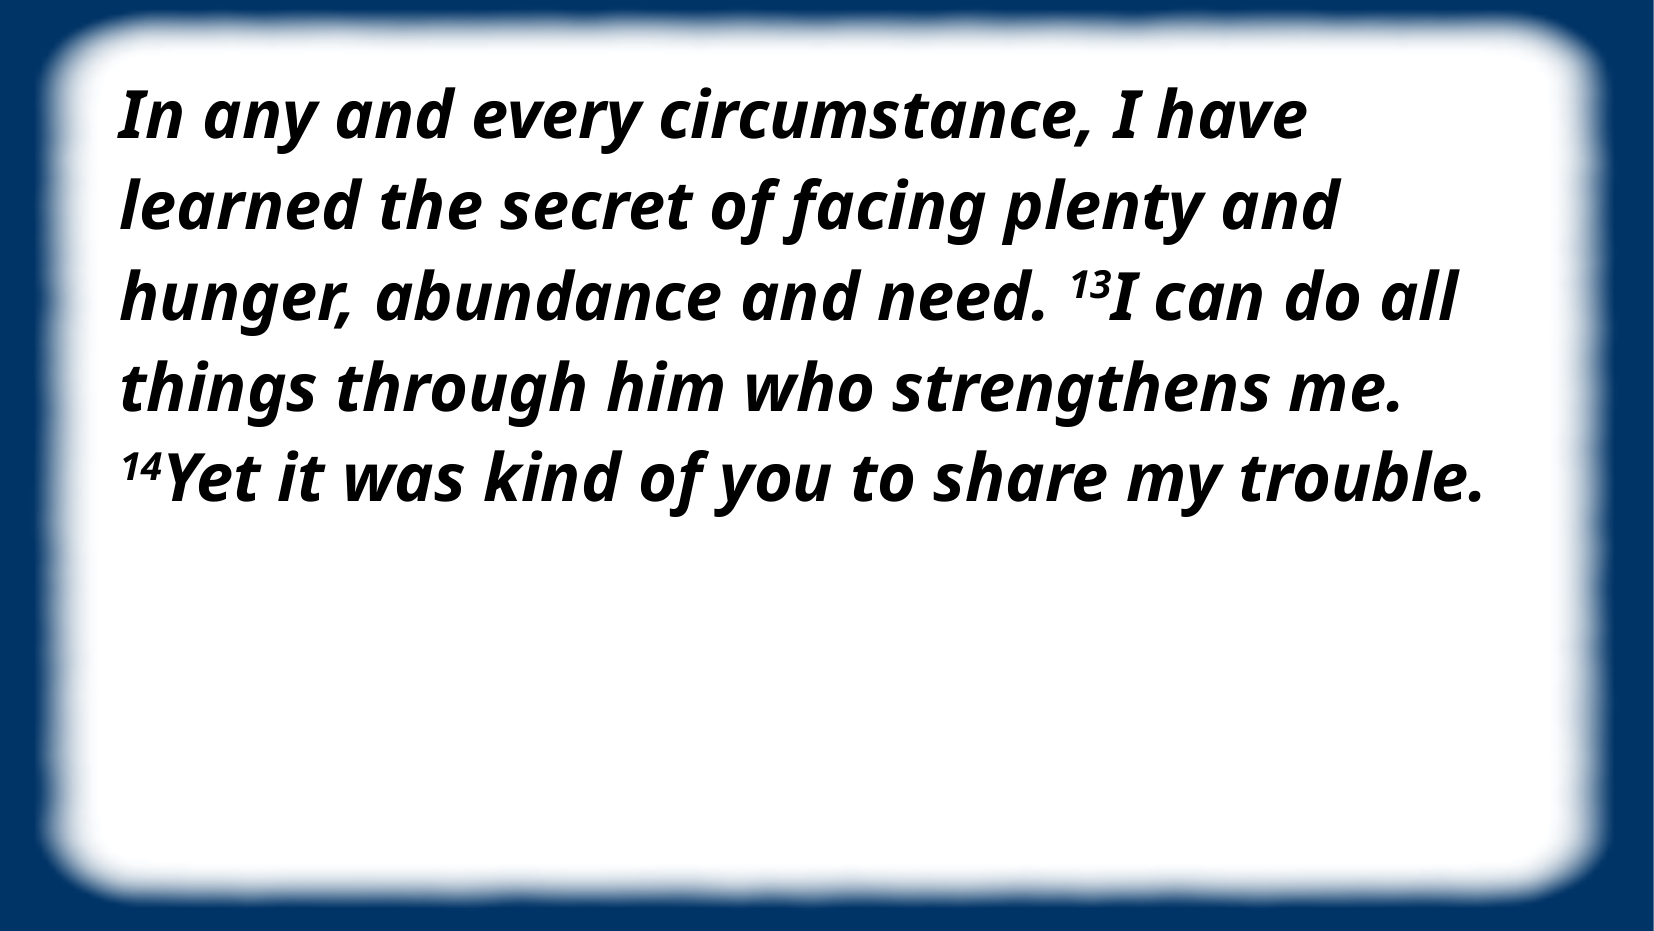

In any and every circumstance, I have learned the secret of facing plenty and hunger, abundance and need. 13I can do all things through him who strengthens me. 14Yet it was kind of you to share my trouble.